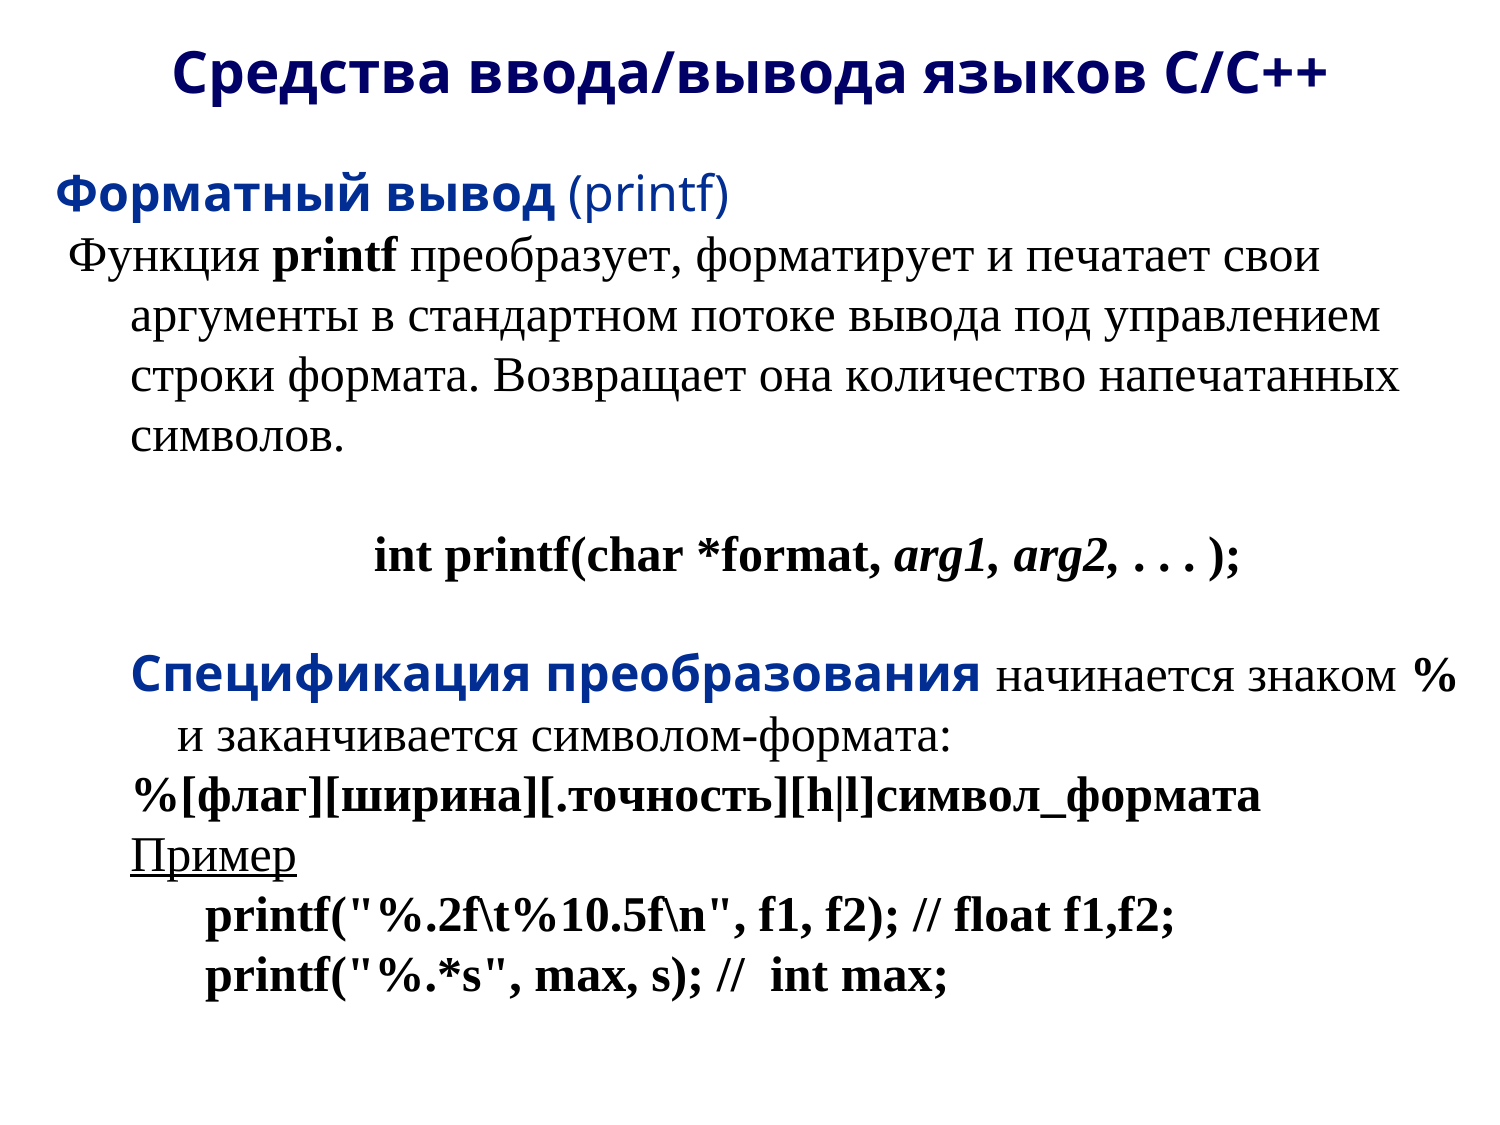

Средства ввода/вывода языков С/С++
Форматный вывод (printf)
 Функция рrintf преобразует, форматирует и печатает свои аргументы в стандартном потоке вывода под управлением строки формата. Возвращает она количество напечатанных символов.
int printf(char *format, arg1, arg2, . . . );
Спецификация преобразования начинается знаком % и заканчивается символом-формата:
%[флаг][ширина][.точность][h|l]символ_формата
Пример
		printf("%.2f\t%10.5f\n", f1, f2); // float f1,f2;
		printf("%.*s", max, s); // int max;